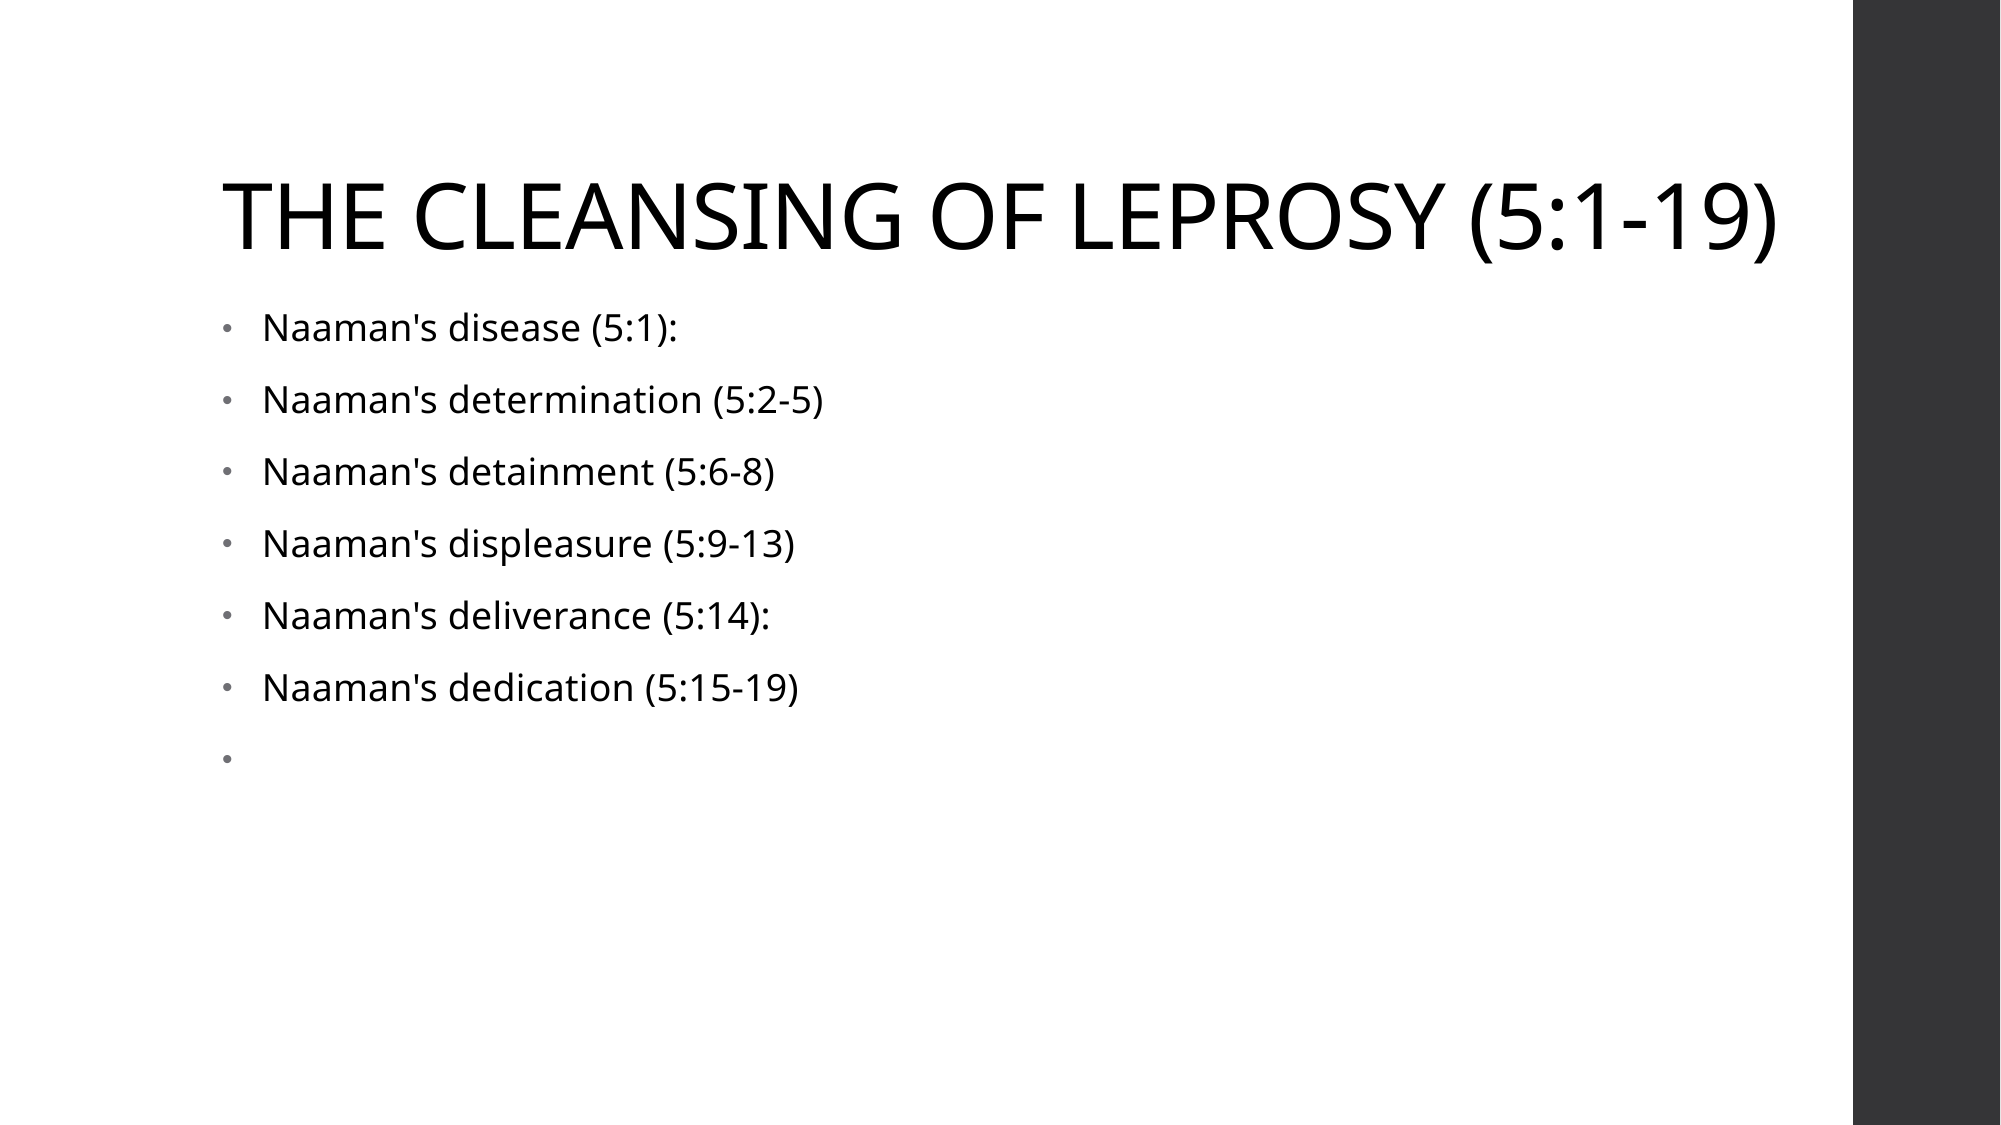

# THE CLEANSING OF LEPROSY (5:1-19)
 Naaman's disease (5:1):
 Naaman's determination (5:2-5)
 Naaman's detainment (5:6-8)
 Naaman's displeasure (5:9-13)
 Naaman's deliverance (5:14):
 Naaman's dedication (5:15-19)